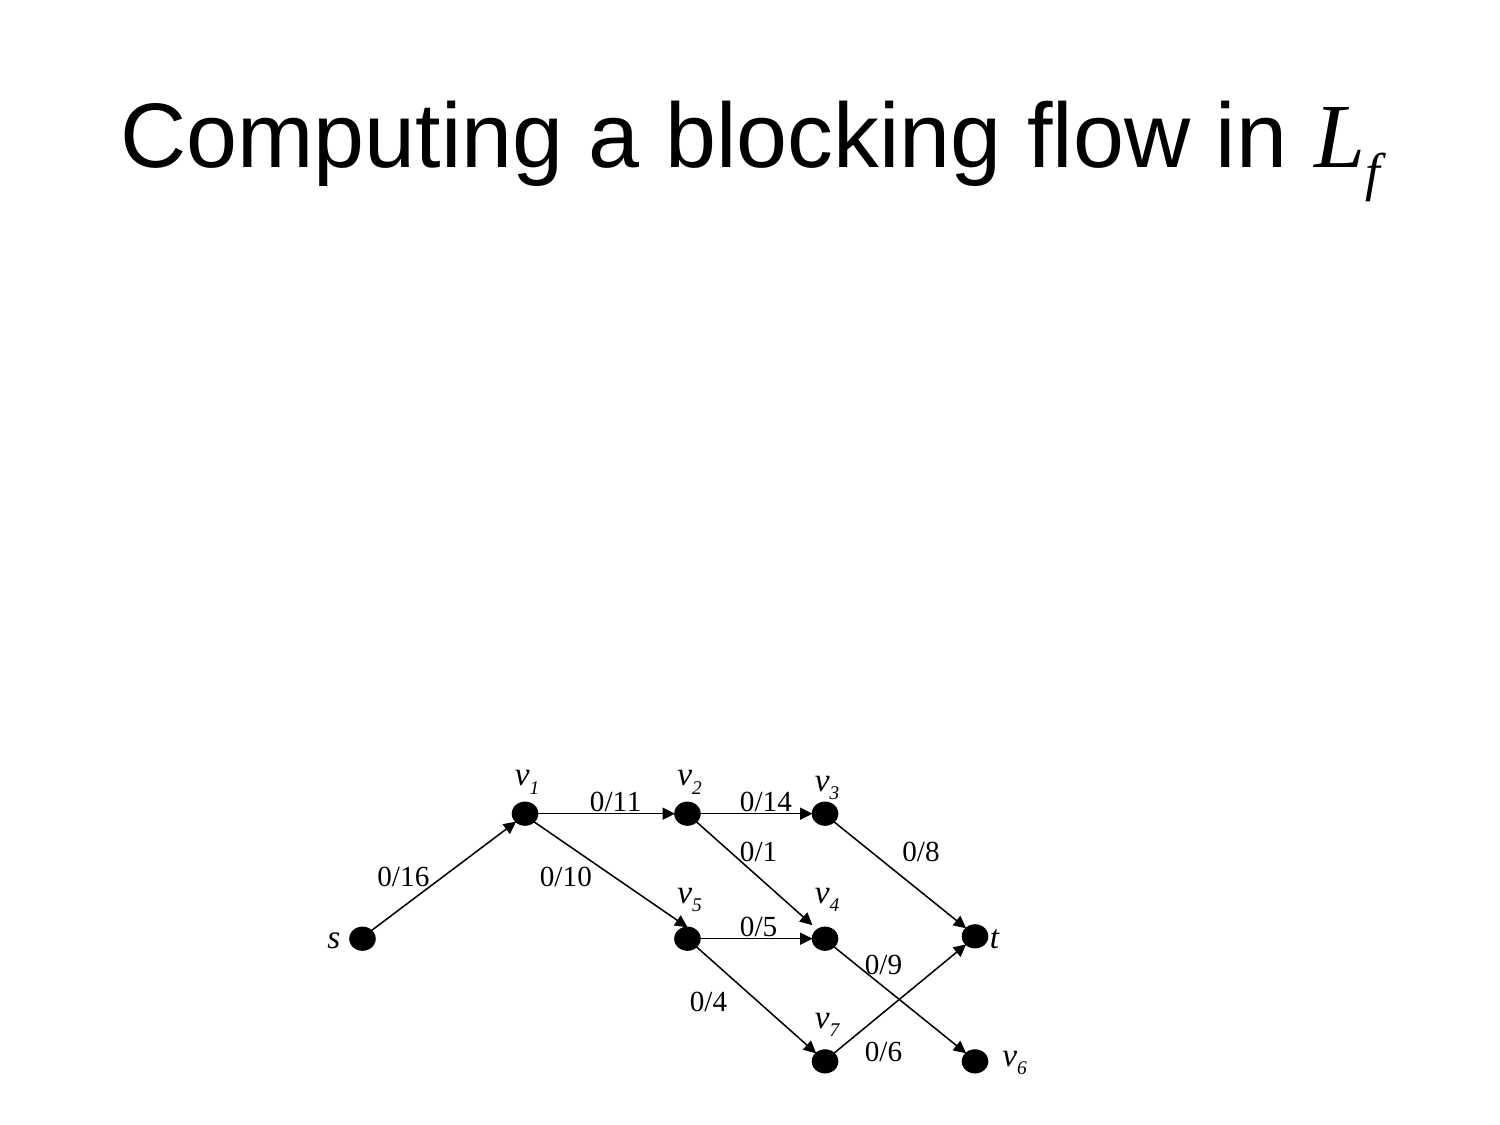

# Computing a blocking flow in Lf
v1
v2
v3
0/11
0/14
0/1
0/8
0/16
0/10
v5
v4
0/5
s
t
0/9
0/4
v7
0/6
v6